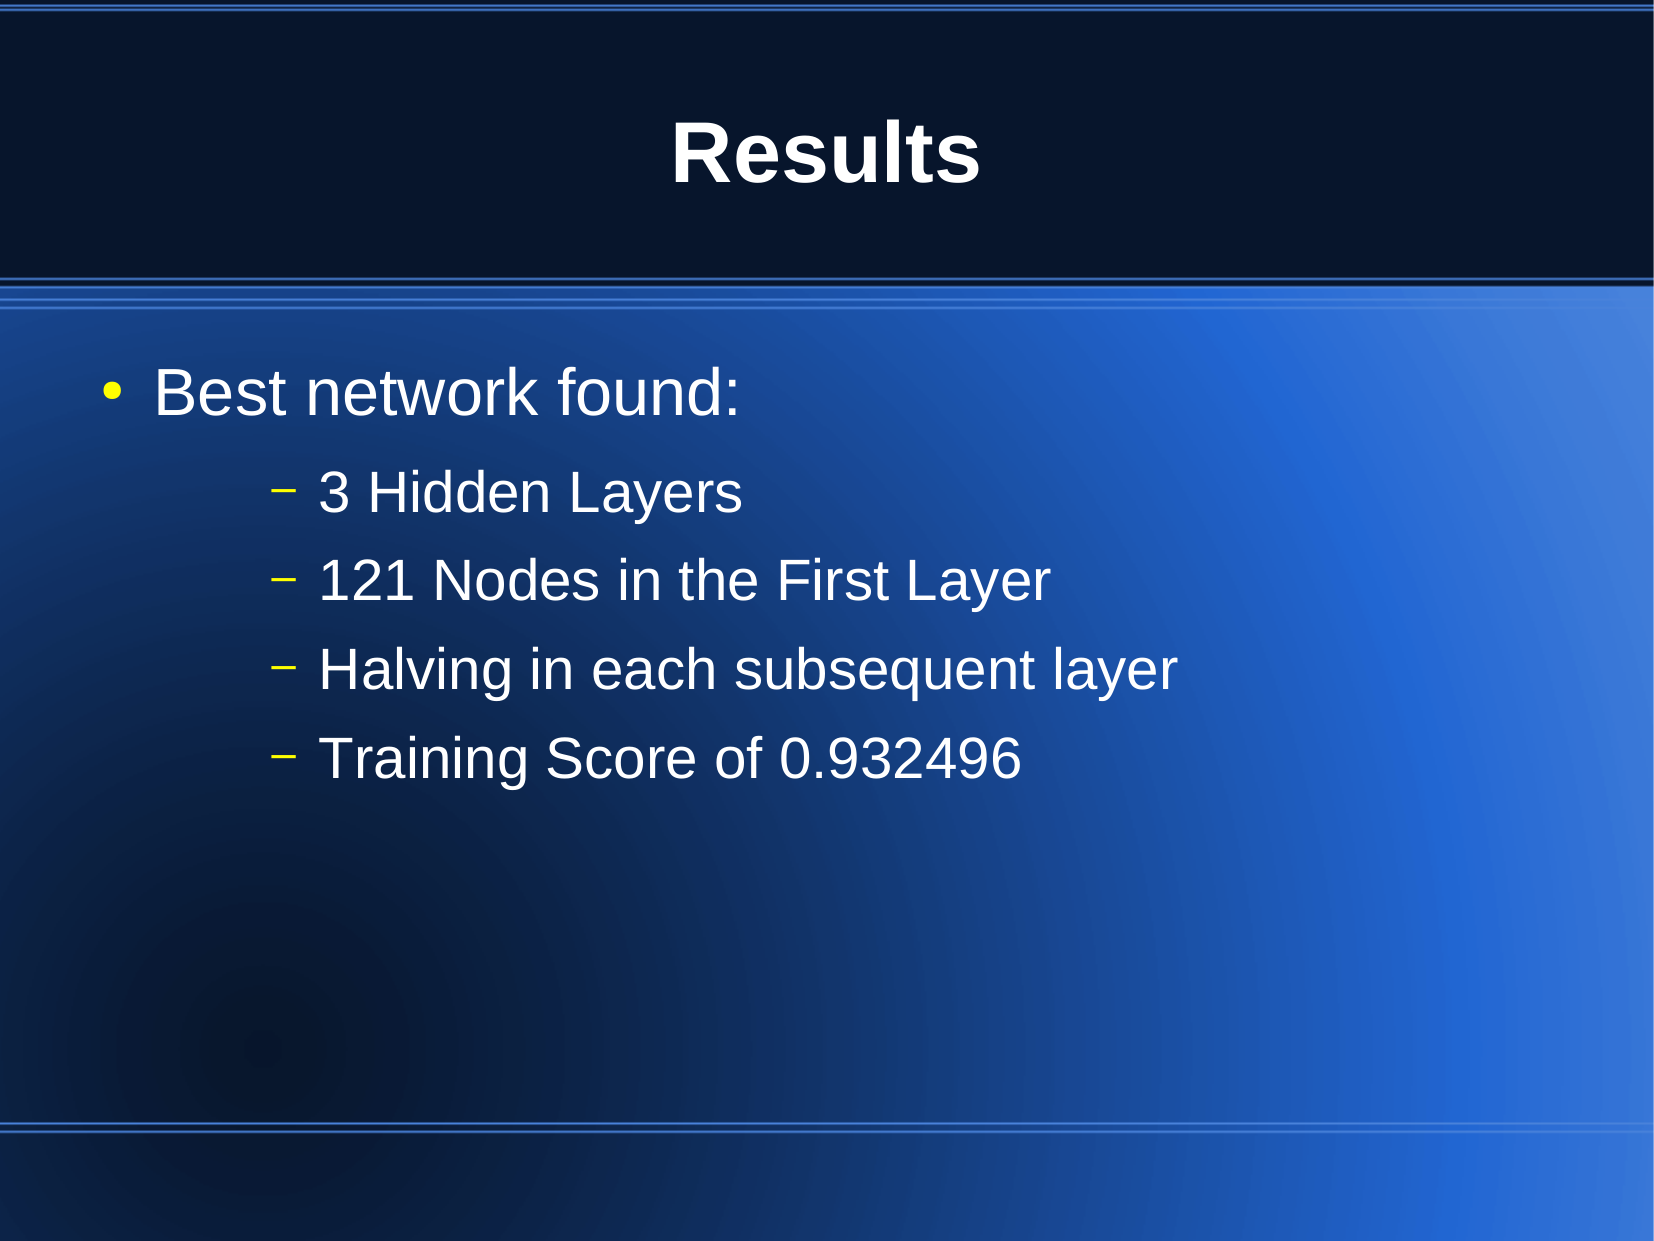

# Results
Best network found:
3 Hidden Layers
121 Nodes in the First Layer
Halving in each subsequent layer
Training Score of 0.932496